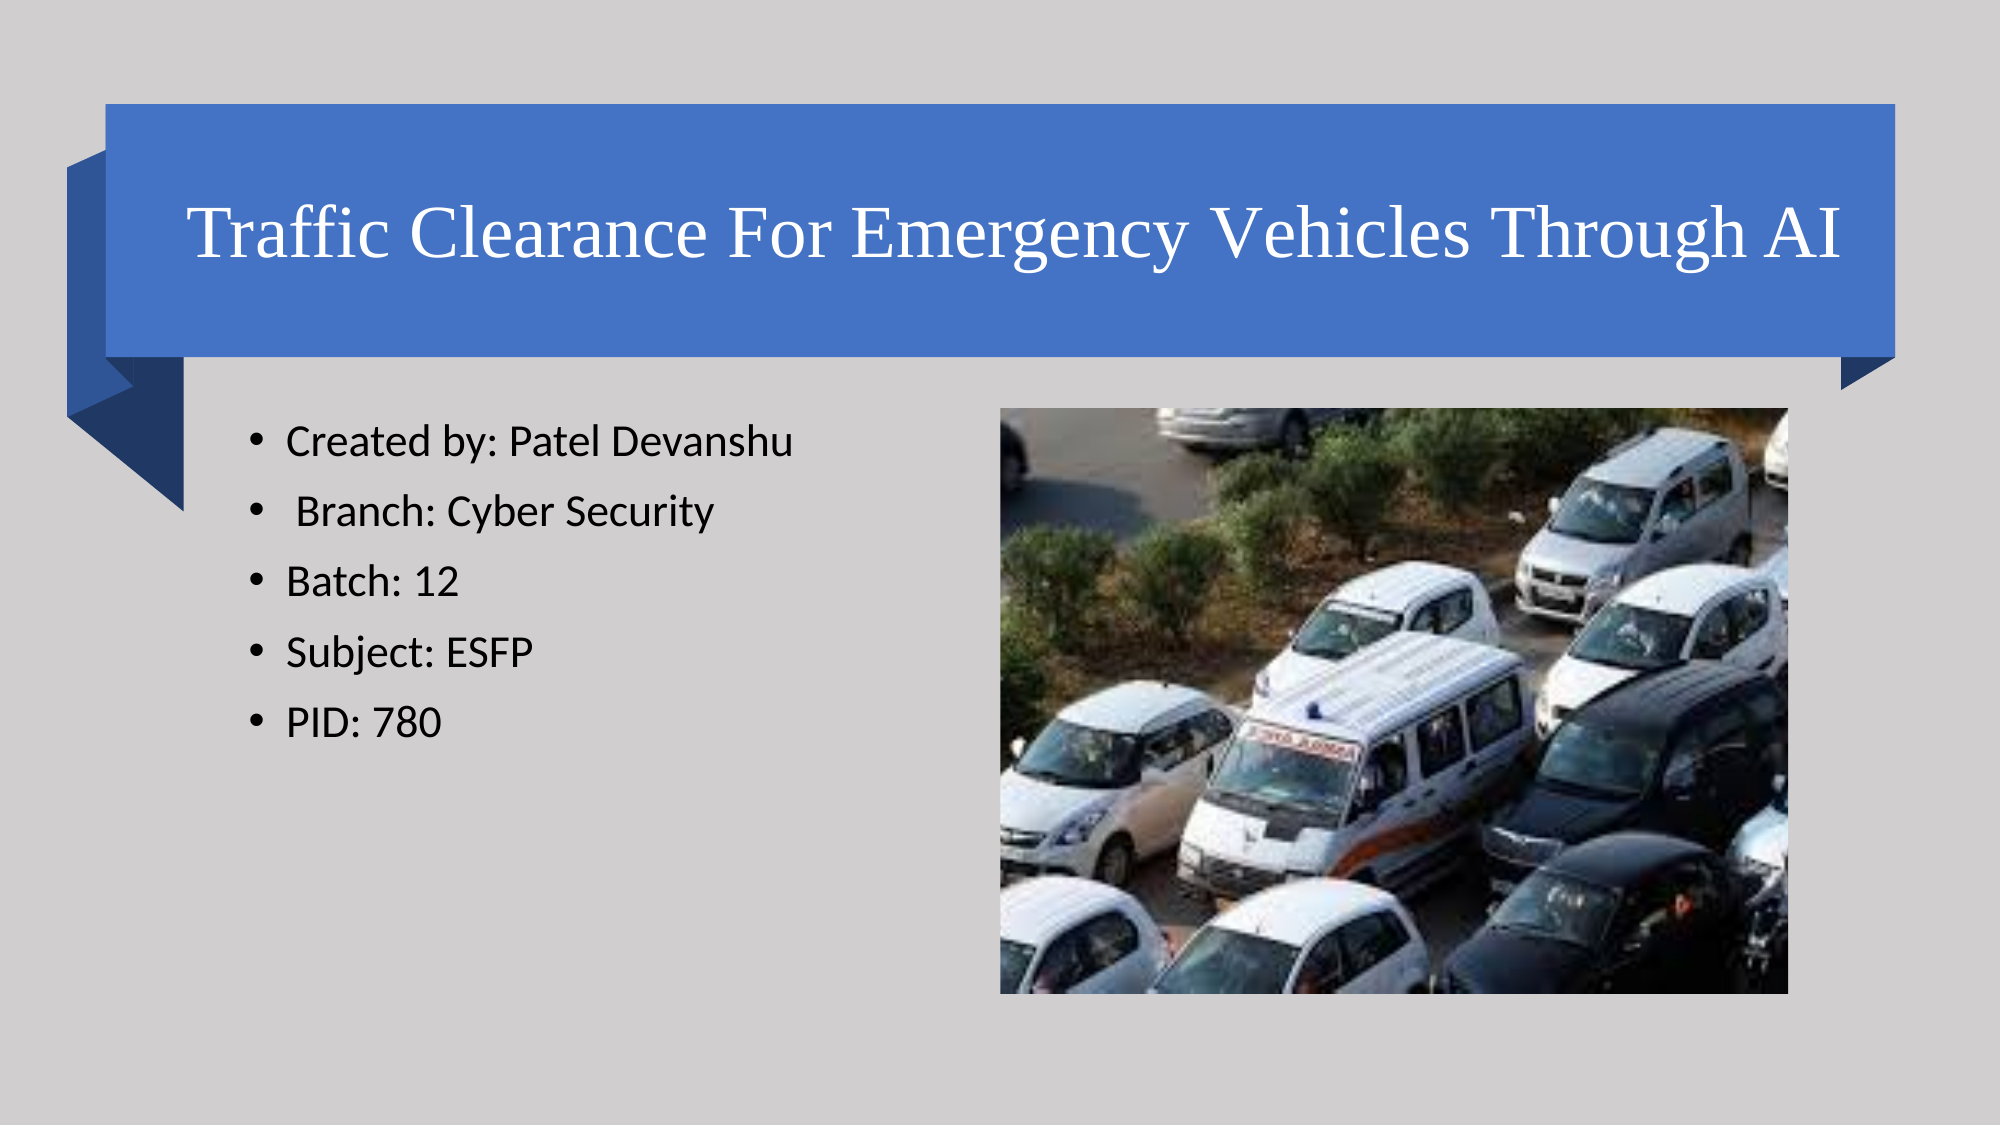

# Traffic Clearance For Emergency Vehicles Through AI
Created by: Patel Devanshu
Branch: Cyber Security
Batch: 12
Subject: ESFP
PID: 780